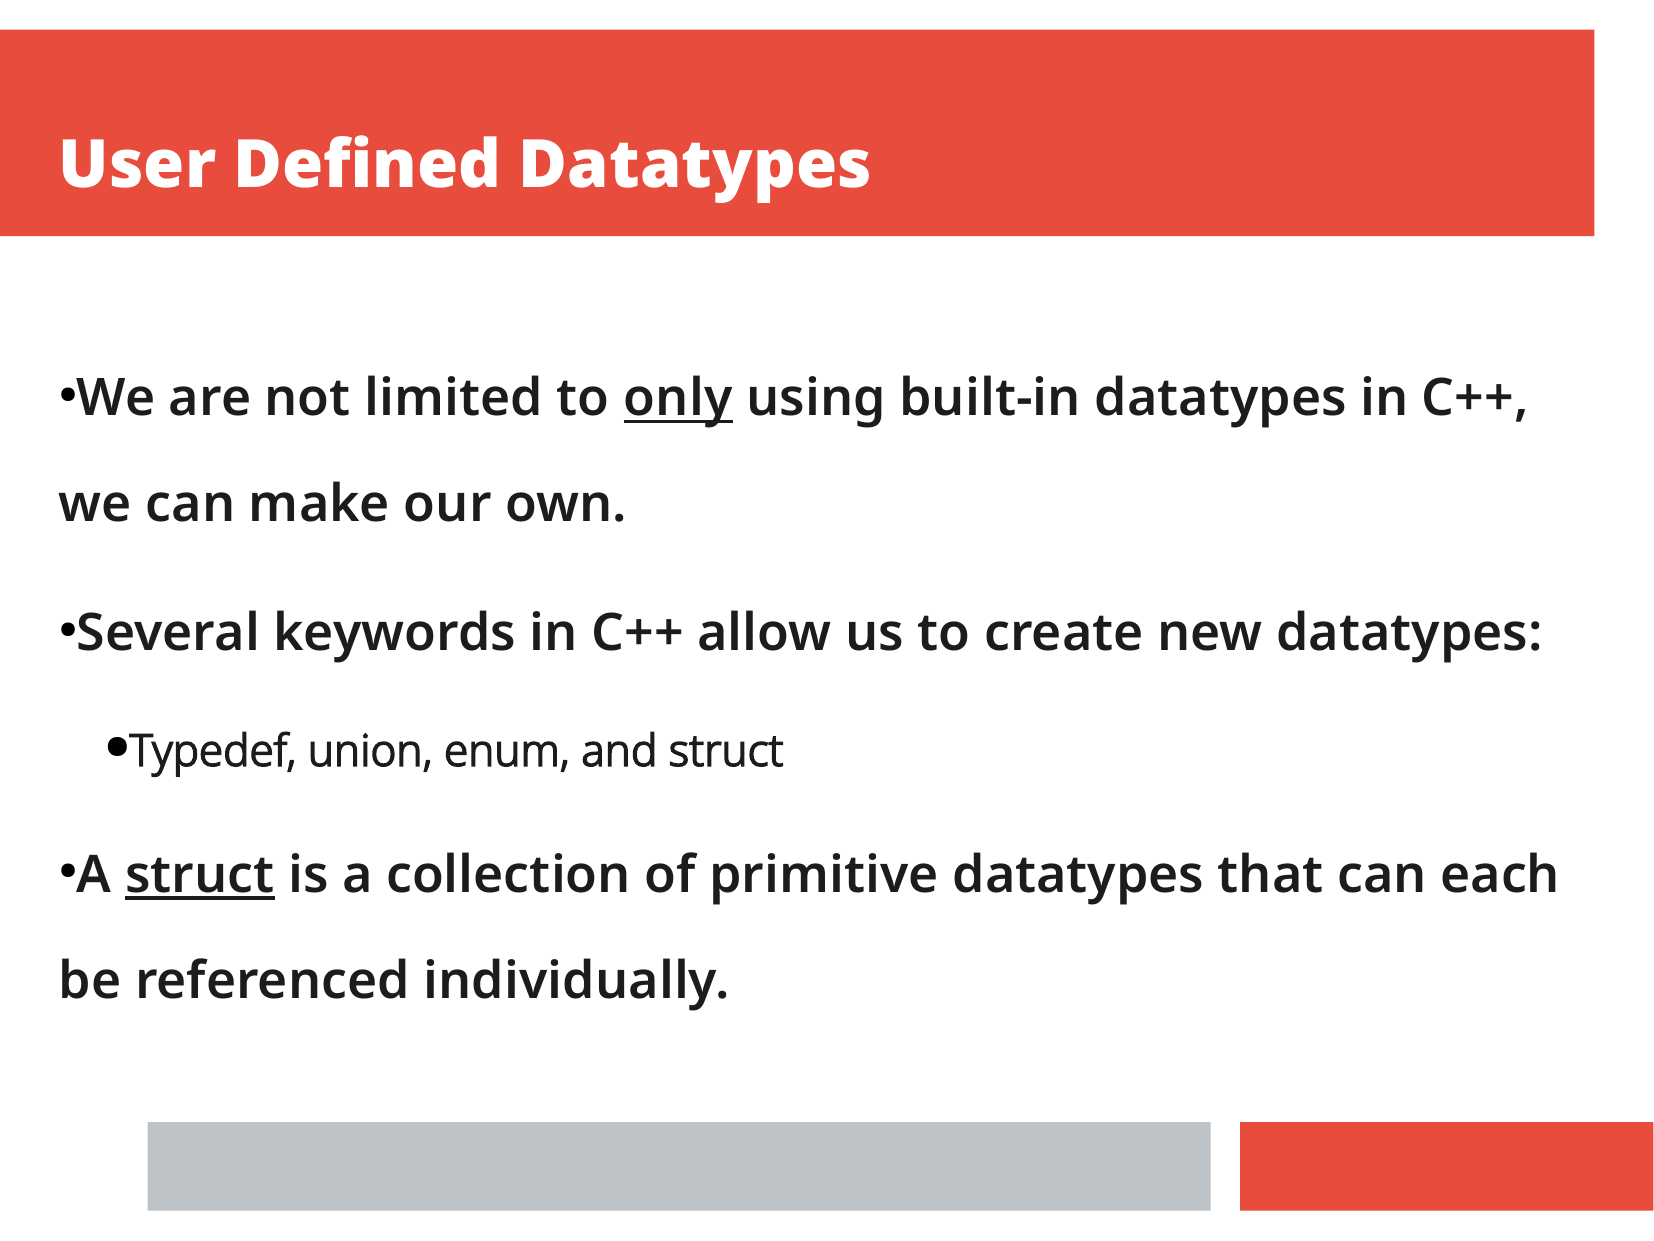

# User Defined Datatypes
We are not limited to only using built-in datatypes in C++, we can make our own.
Several keywords in C++ allow us to create new datatypes:
Typedef, union, enum, and struct
A struct is a collection of primitive datatypes that can each be referenced individually.